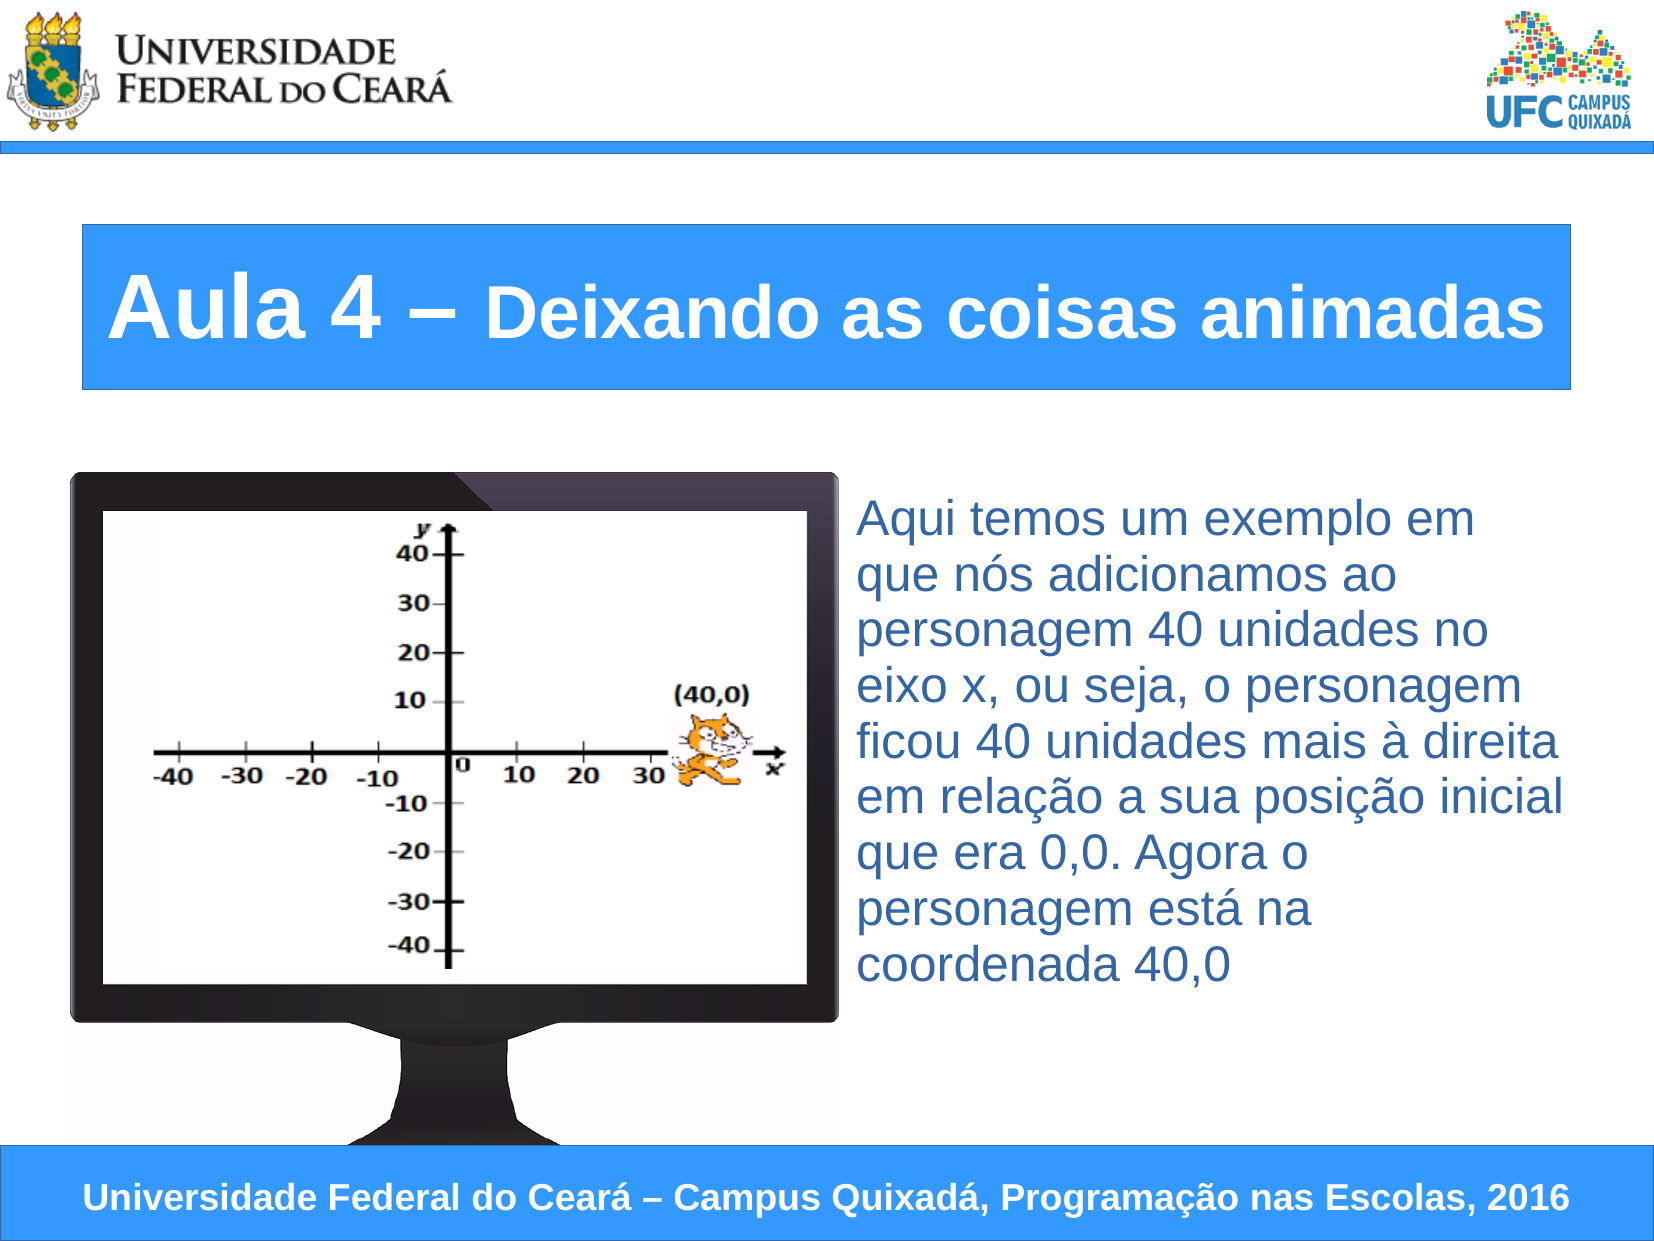

Aula 4 – Deixando as coisas animadas
Aqui temos um exemplo em que nós adicionamos ao personagem 40 unidades no eixo x, ou seja, o personagem ficou 40 unidades mais à direita em relação a sua posição inicial que era 0,0. Agora o personagem está na coordenada 40,0
Universidade Federal do Ceará – Campus Quixadá, Programação nas Escolas, 2016